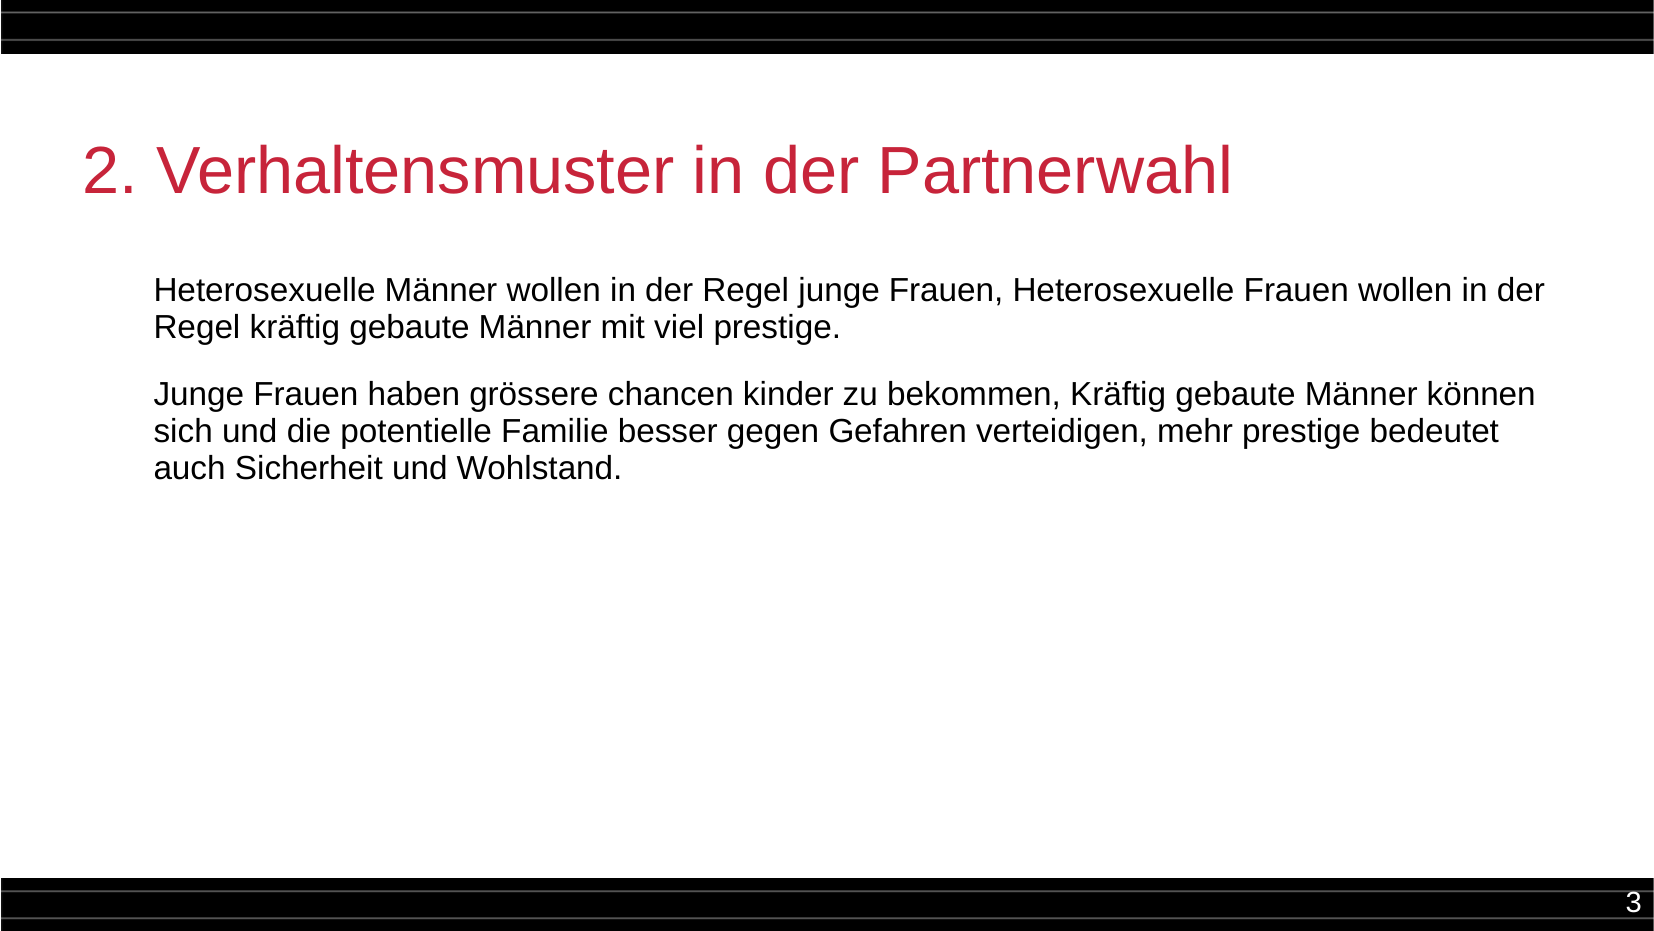

# 2. Verhaltensmuster in der Partnerwahl
Heterosexuelle Männer wollen in der Regel junge Frauen, Heterosexuelle Frauen wollen in der Regel kräftig gebaute Männer mit viel prestige.
Junge Frauen haben grössere chancen kinder zu bekommen, Kräftig gebaute Männer können sich und die potentielle Familie besser gegen Gefahren verteidigen, mehr prestige bedeutet auch Sicherheit und Wohlstand.
ä